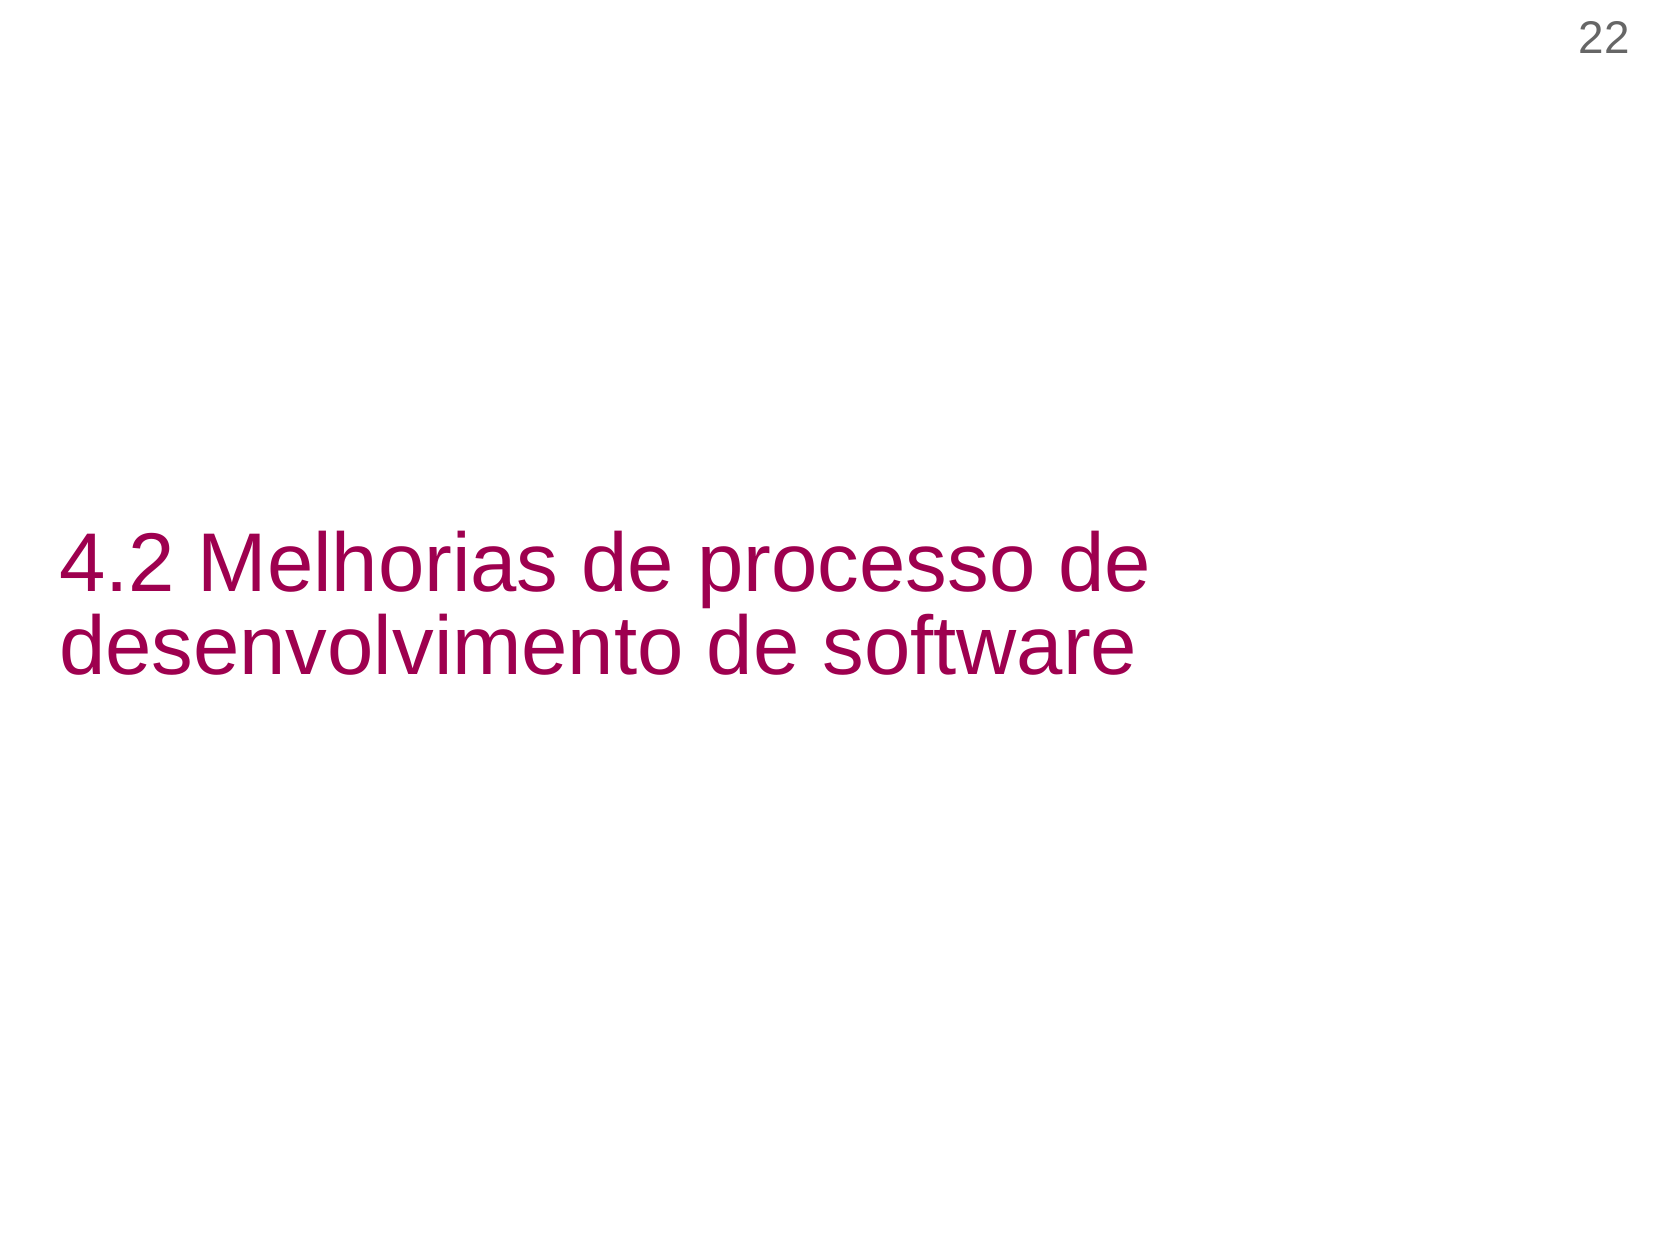

# 4.2 Melhorias de processo de desenvolvimento de software
22